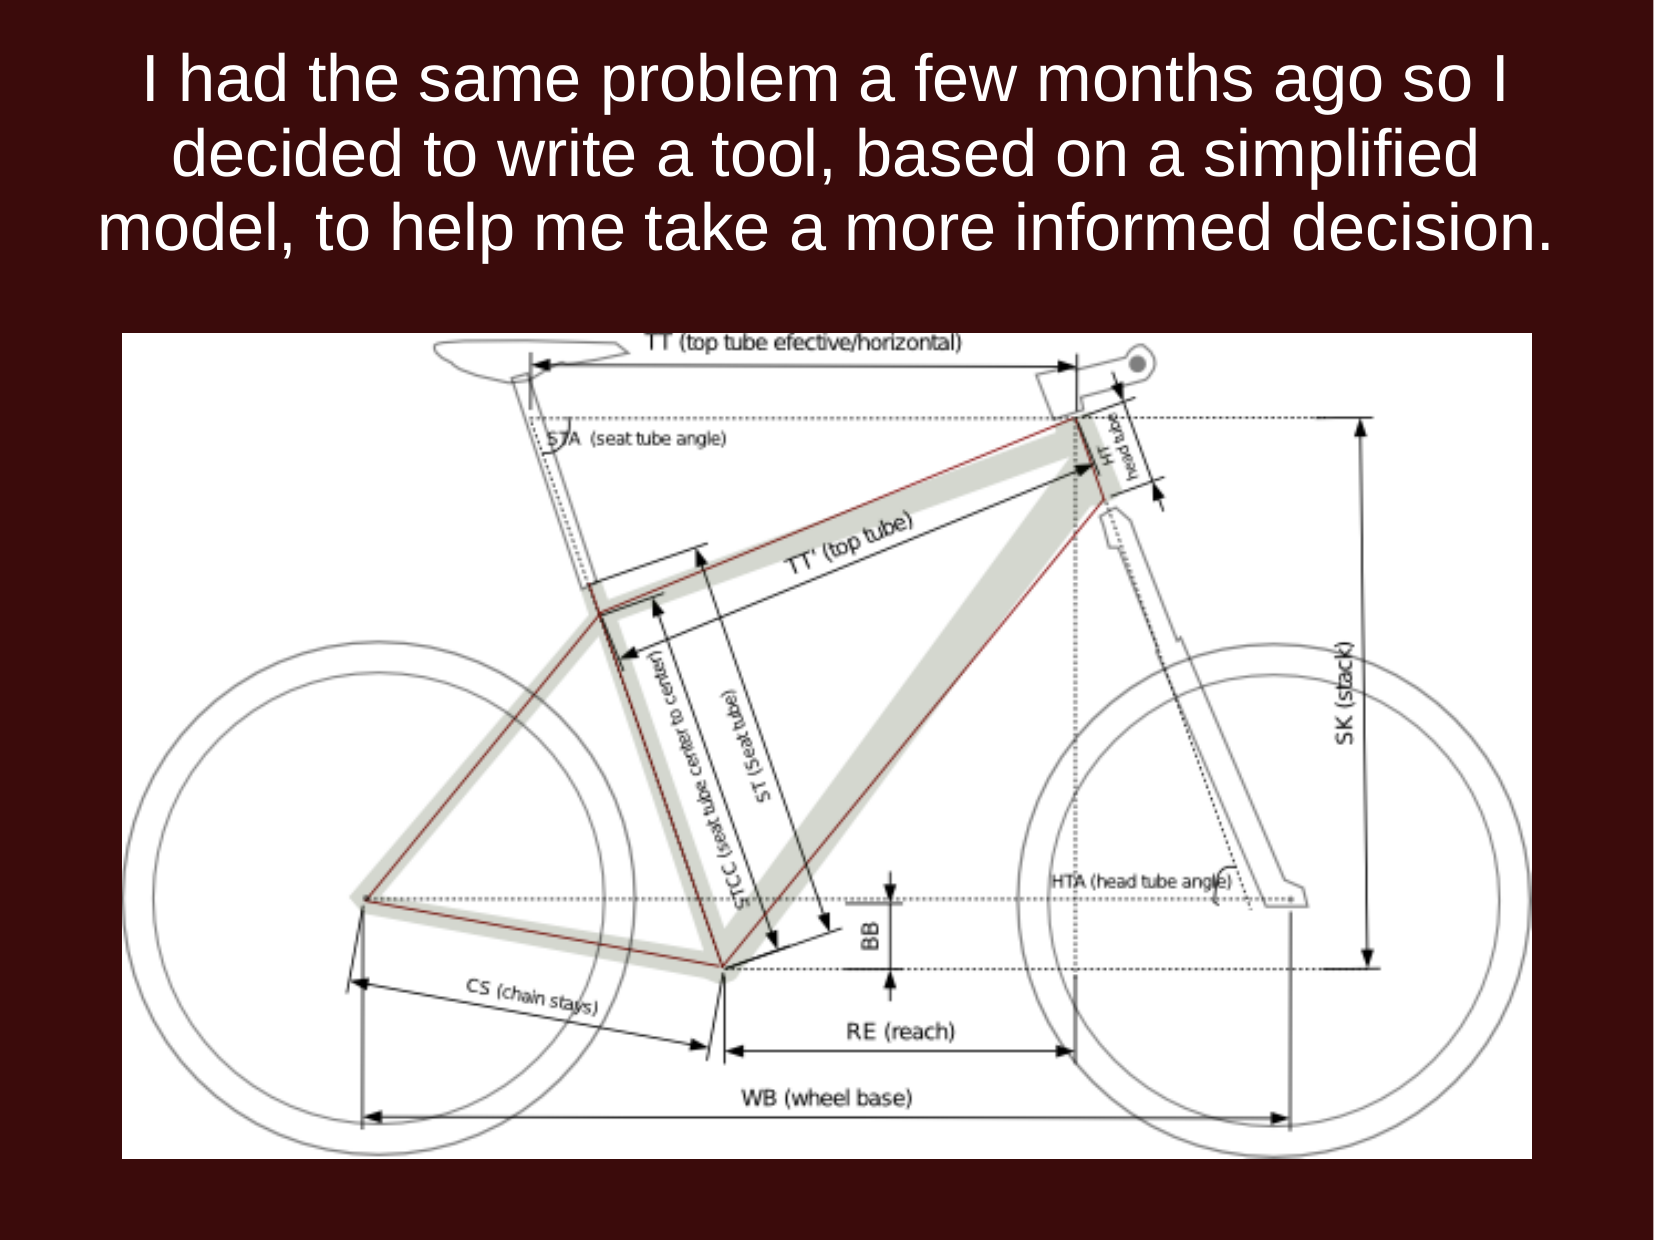

# I had the same problem a few months ago so I decided to write a tool, based on a simplified model, to help me take a more informed decision.